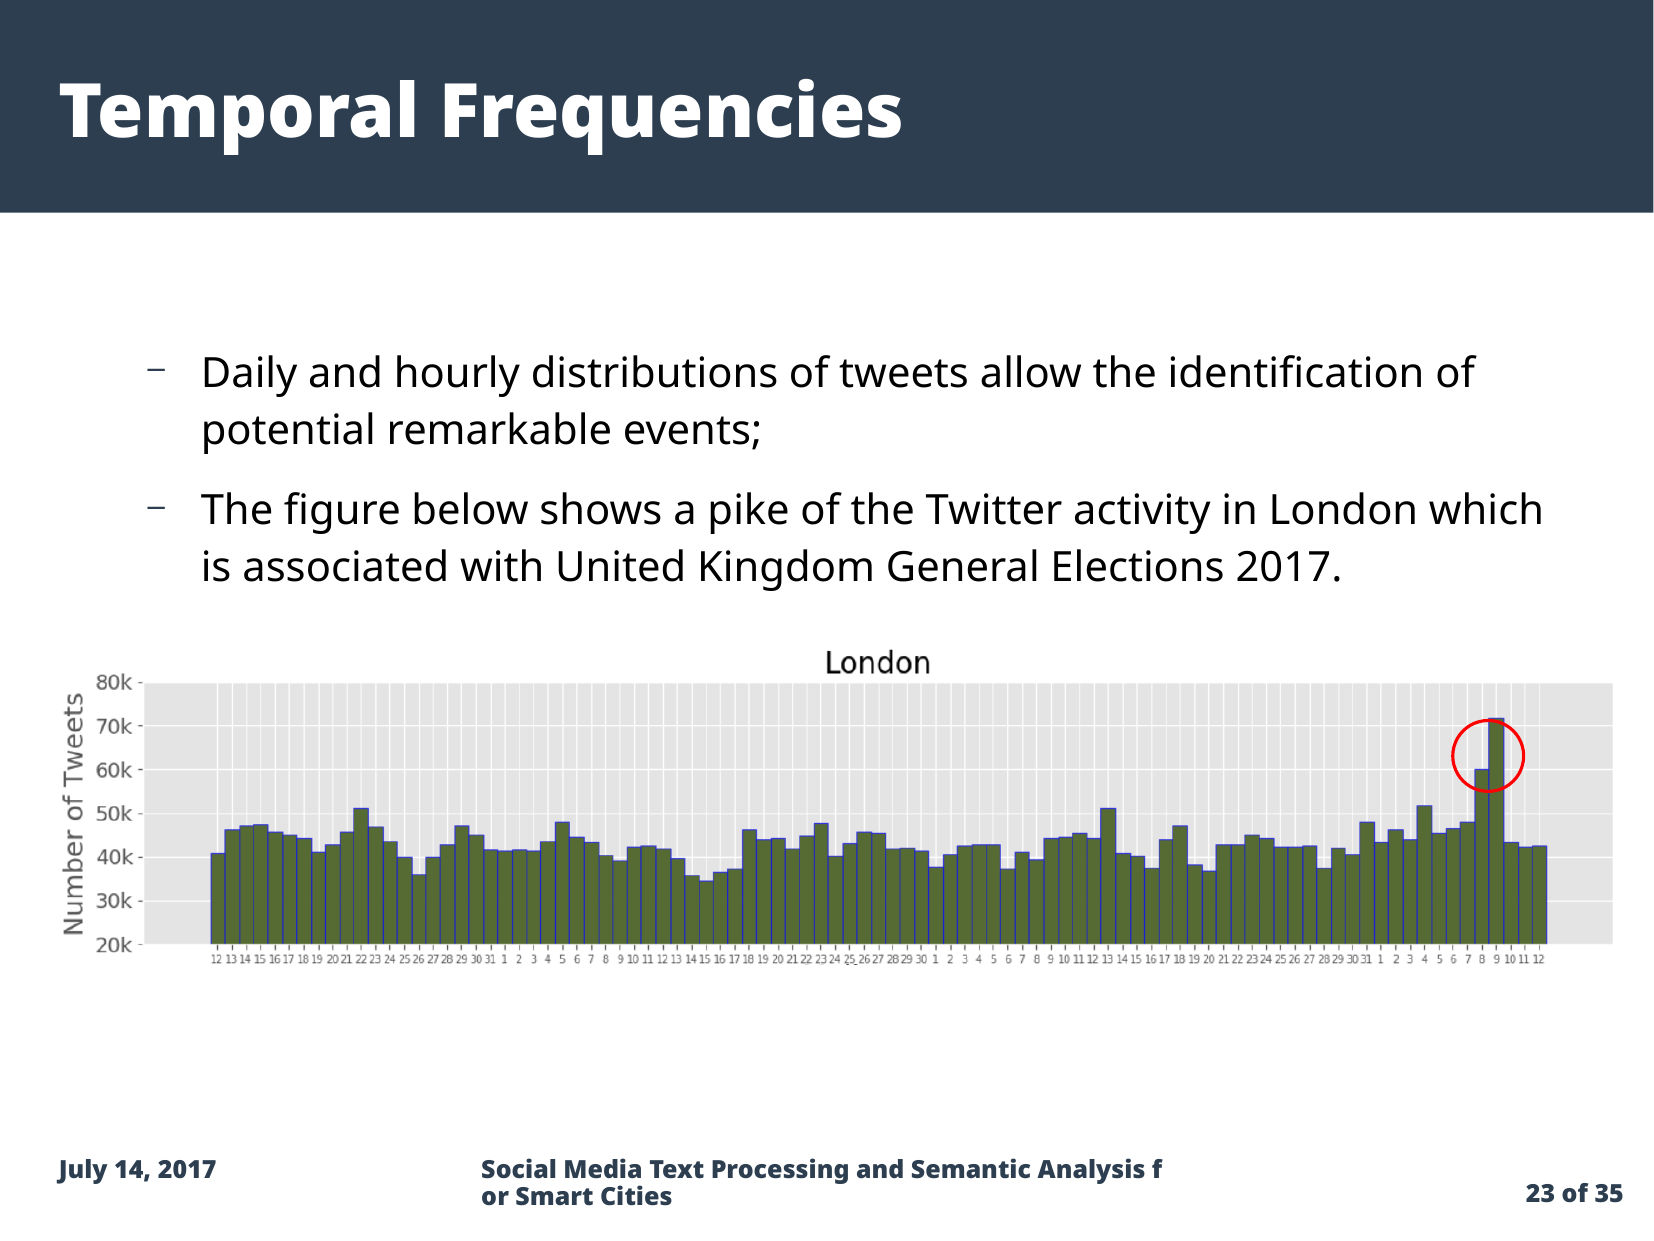

# Temporal Frequencies
Daily and hourly distributions of tweets allow the identification of potential remarkable events;
The figure below shows a pike of the Twitter activity in London which is associated with United Kingdom General Elections 2017.
July 14, 2017
Social Media Text Processing and Semantic Analysis for Smart Cities
23